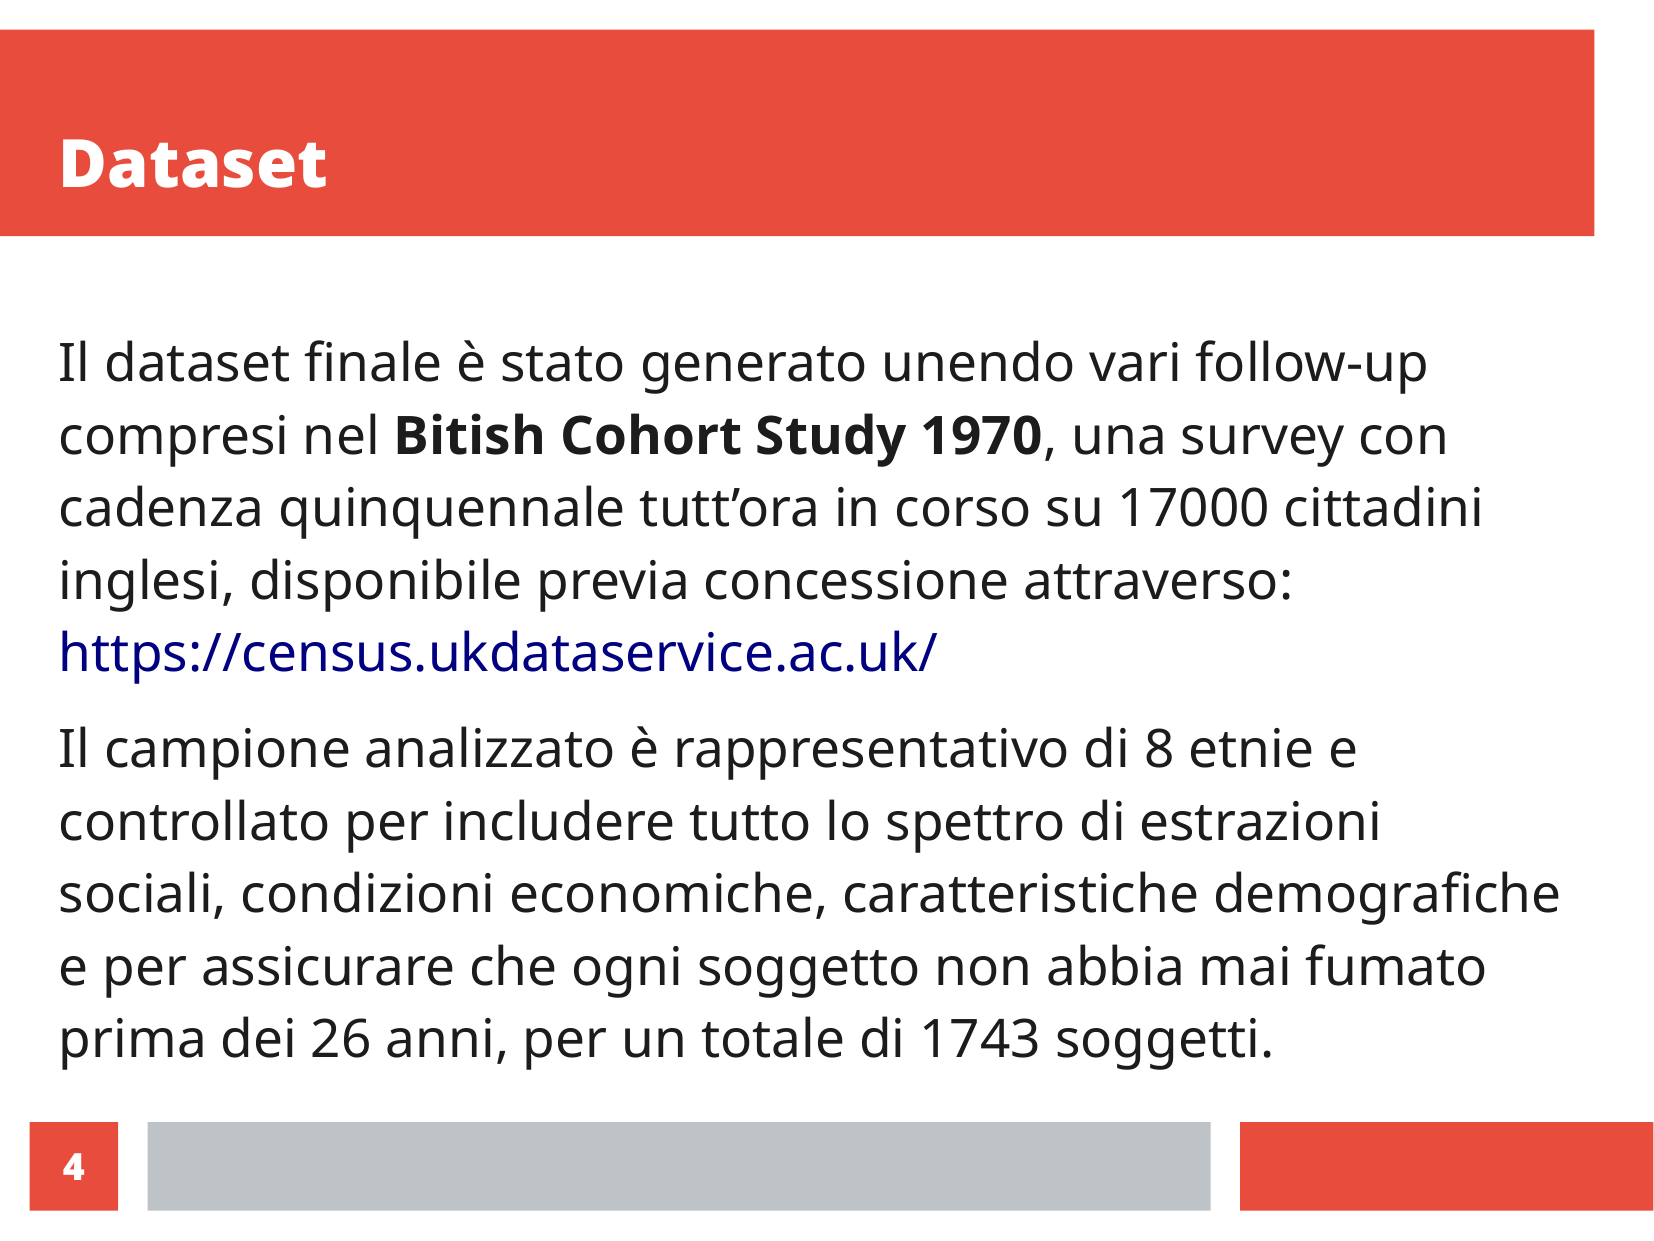

# Dataset
Il dataset finale è stato generato unendo vari follow-up compresi nel Bitish Cohort Study 1970, una survey con cadenza quinquennale tutt’ora in corso su 17000 cittadini inglesi, disponibile previa concessione attraverso: https://census.ukdataservice.ac.uk/
Il campione analizzato è rappresentativo di 8 etnie e controllato per includere tutto lo spettro di estrazioni sociali, condizioni economiche, caratteristiche demografiche e per assicurare che ogni soggetto non abbia mai fumato prima dei 26 anni, per un totale di 1743 soggetti.
4